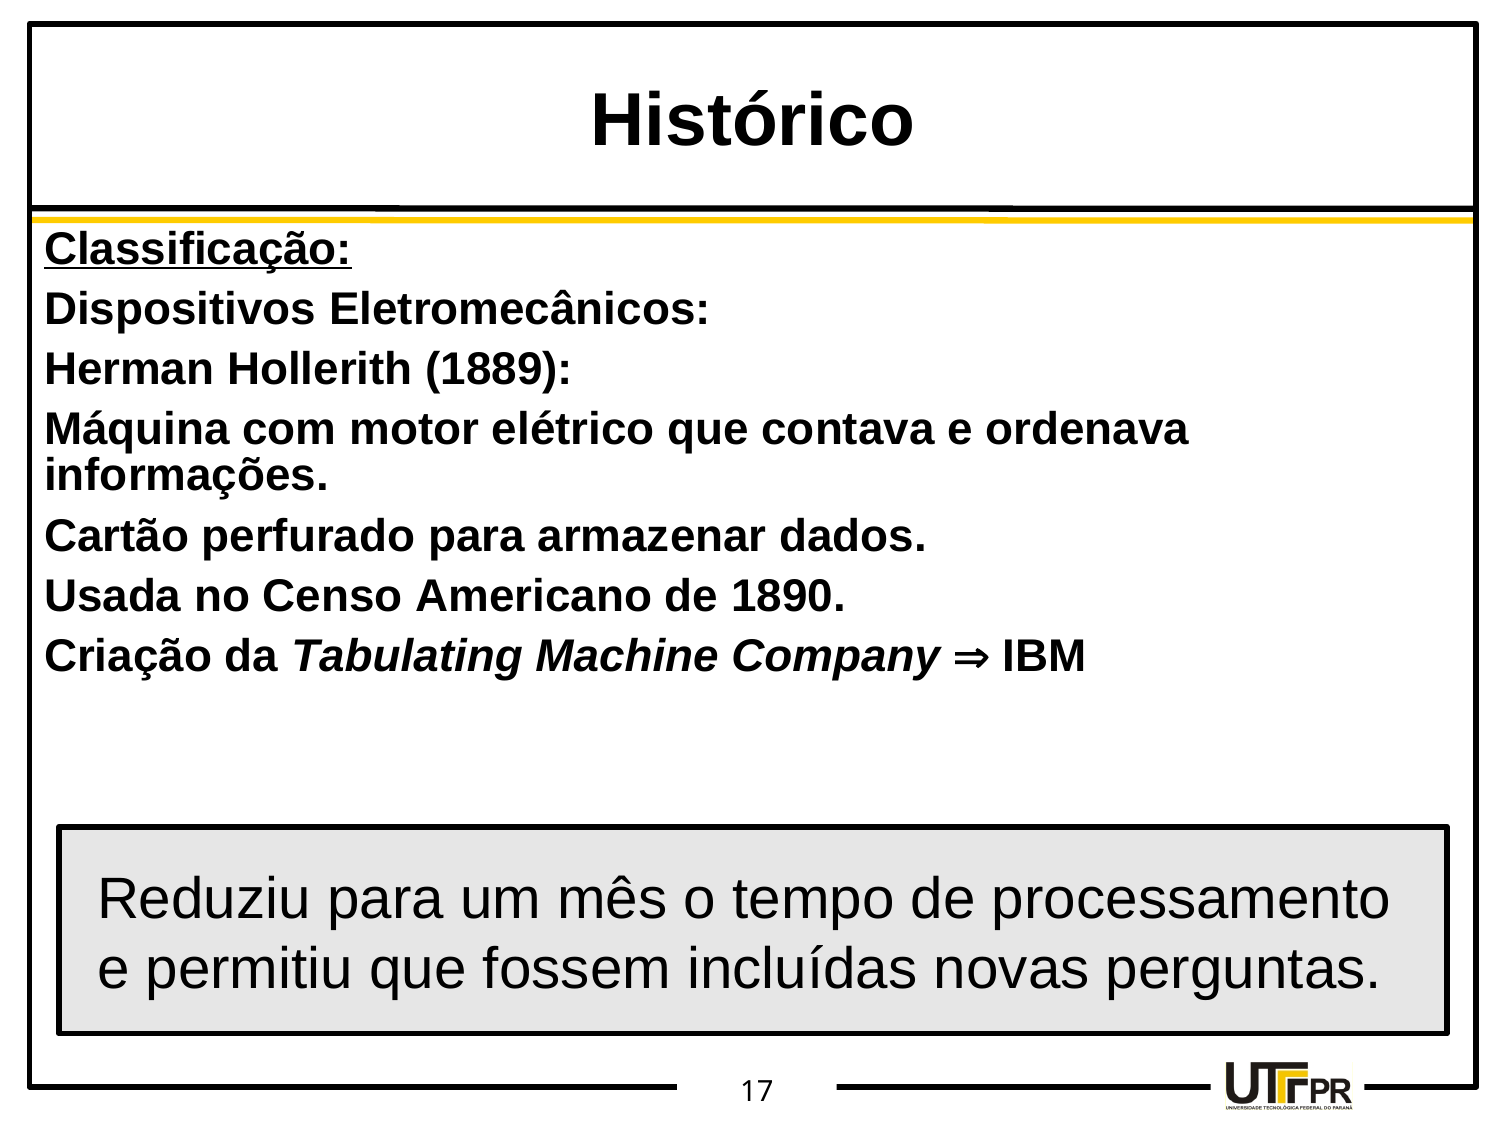

Histórico
# Classificação:
Dispositivos Eletromecânicos:
Herman Hollerith (1889):
Máquina com motor elétrico que contava e ordenava informações.
Cartão perfurado para armazenar dados.
Usada no Censo Americano de 1890.
Criação da Tabulating Machine Company  IBM
Reduziu para um mês o tempo de processamento
e permitiu que fossem incluídas novas perguntas.